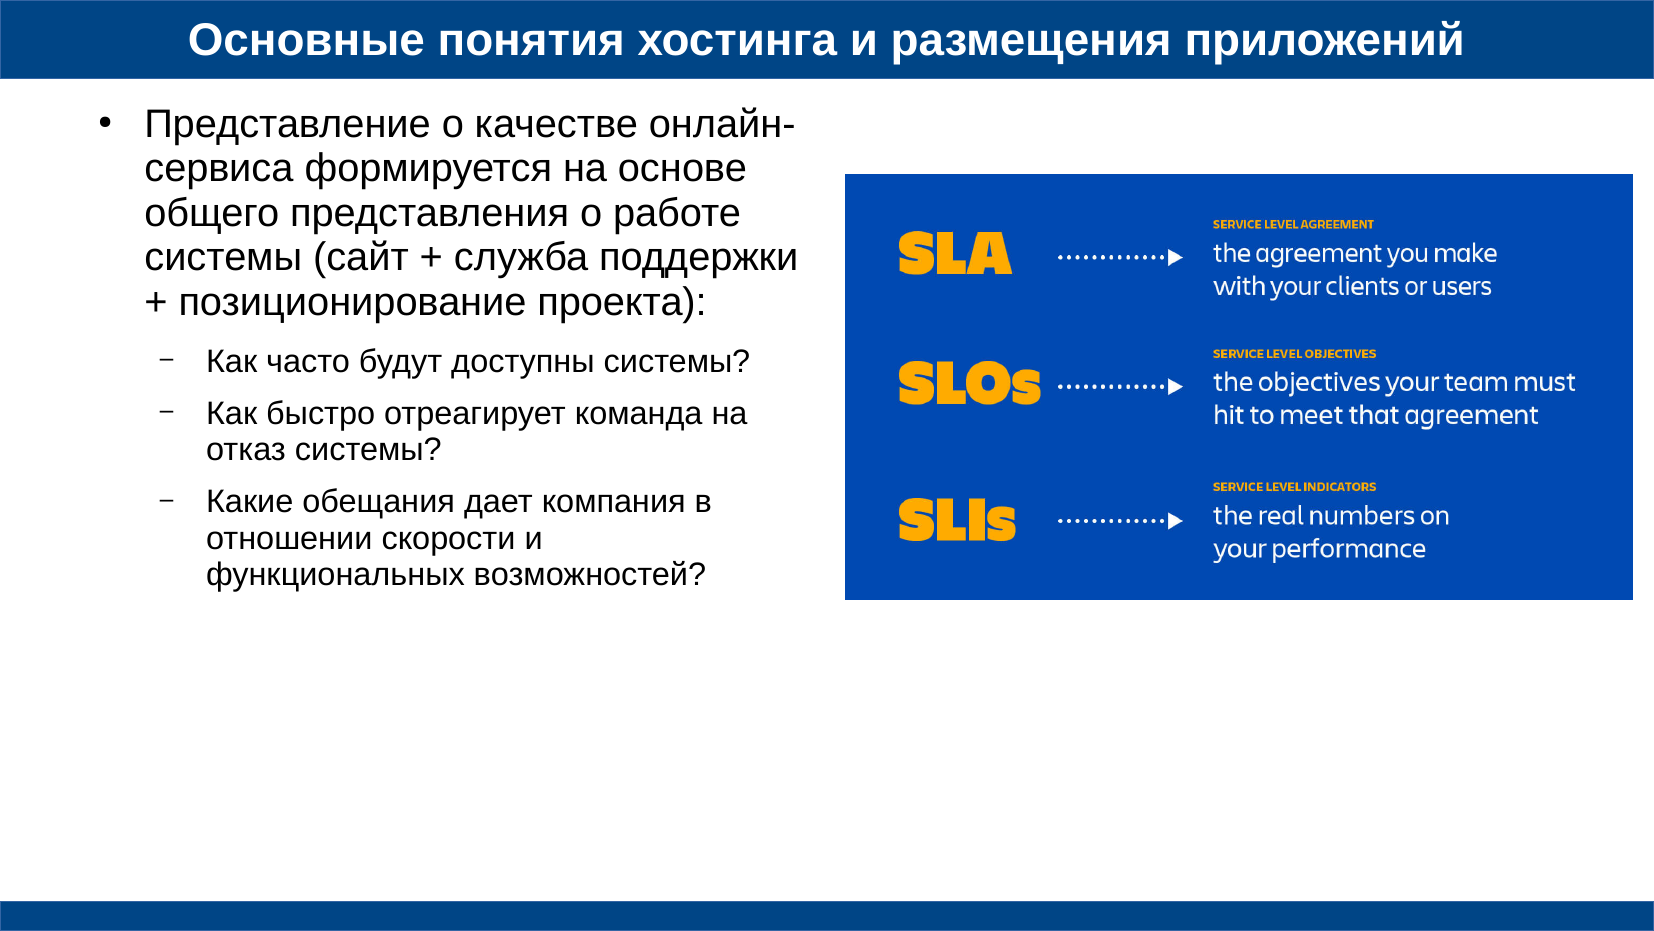

# Основные понятия хостинга и размещения приложений
Представление о качестве онлайн-сервиса формируется на основе общего представления о работе системы (сайт + служба поддержки + позиционирование проекта):
Как часто будут доступны системы?
Как быстро отреагирует команда на отказ системы?
Какие обещания дает компания в отношении скорости и функциональных возможностей?